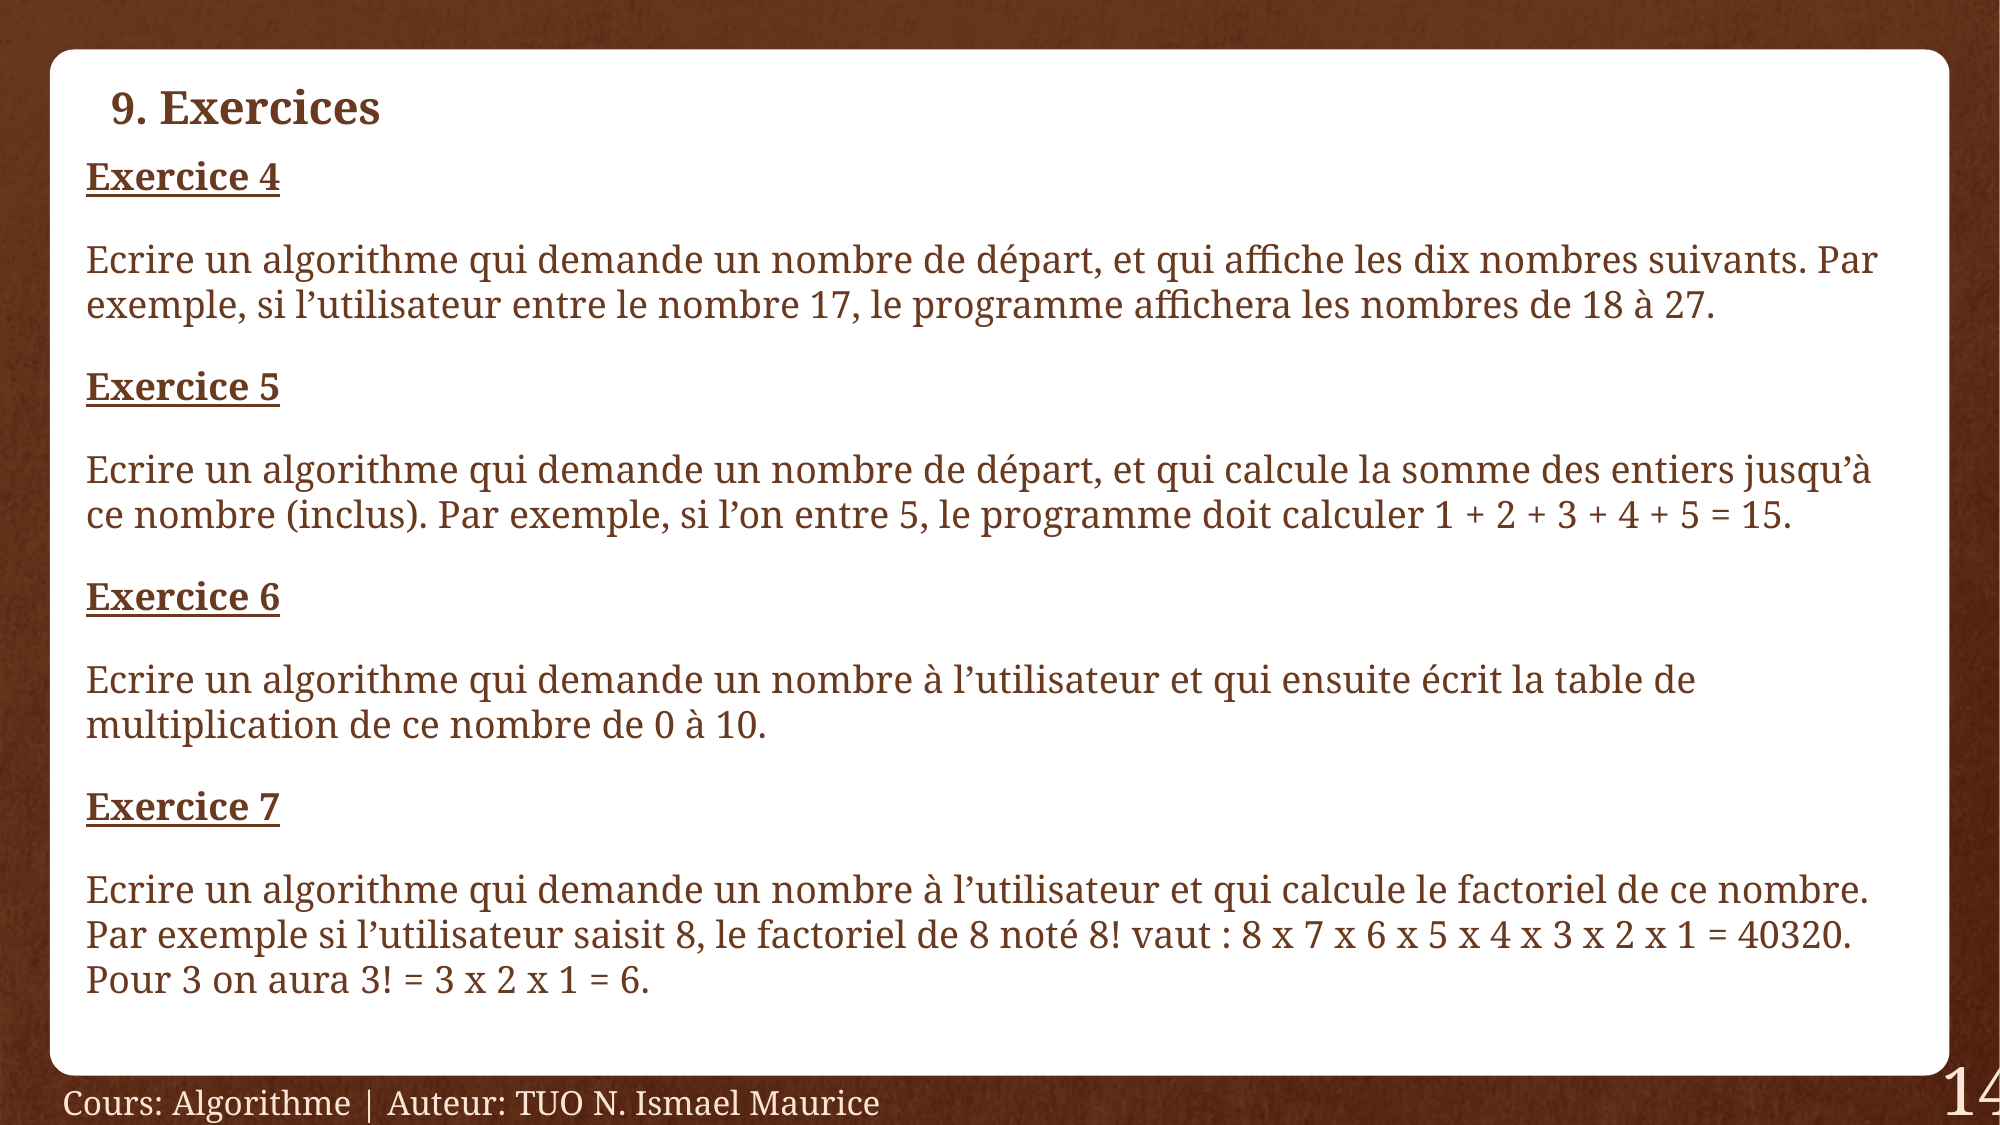

9. Exercices
# Exercice 4
Ecrire un algorithme qui demande un nombre de départ, et qui affiche les dix nombres suivants. Par exemple, si l’utilisateur entre le nombre 17, le programme affichera les nombres de 18 à 27.
Exercice 5
Ecrire un algorithme qui demande un nombre de départ, et qui calcule la somme des entiers jusqu’à ce nombre (inclus). Par exemple, si l’on entre 5, le programme doit calculer 1 + 2 + 3 + 4 + 5 = 15.
Exercice 6
Ecrire un algorithme qui demande un nombre à l’utilisateur et qui ensuite écrit la table de multiplication de ce nombre de 0 à 10.
Exercice 7
Ecrire un algorithme qui demande un nombre à l’utilisateur et qui calcule le factoriel de ce nombre. Par exemple si l’utilisateur saisit 8, le factoriel de 8 noté 8! vaut : 8 x 7 x 6 x 5 x 4 x 3 x 2 x 1 = 40320. Pour 3 on aura 3! = 3 x 2 x 1 = 6.
Cours: Algorithme | Auteur: TUO N. Ismael Maurice